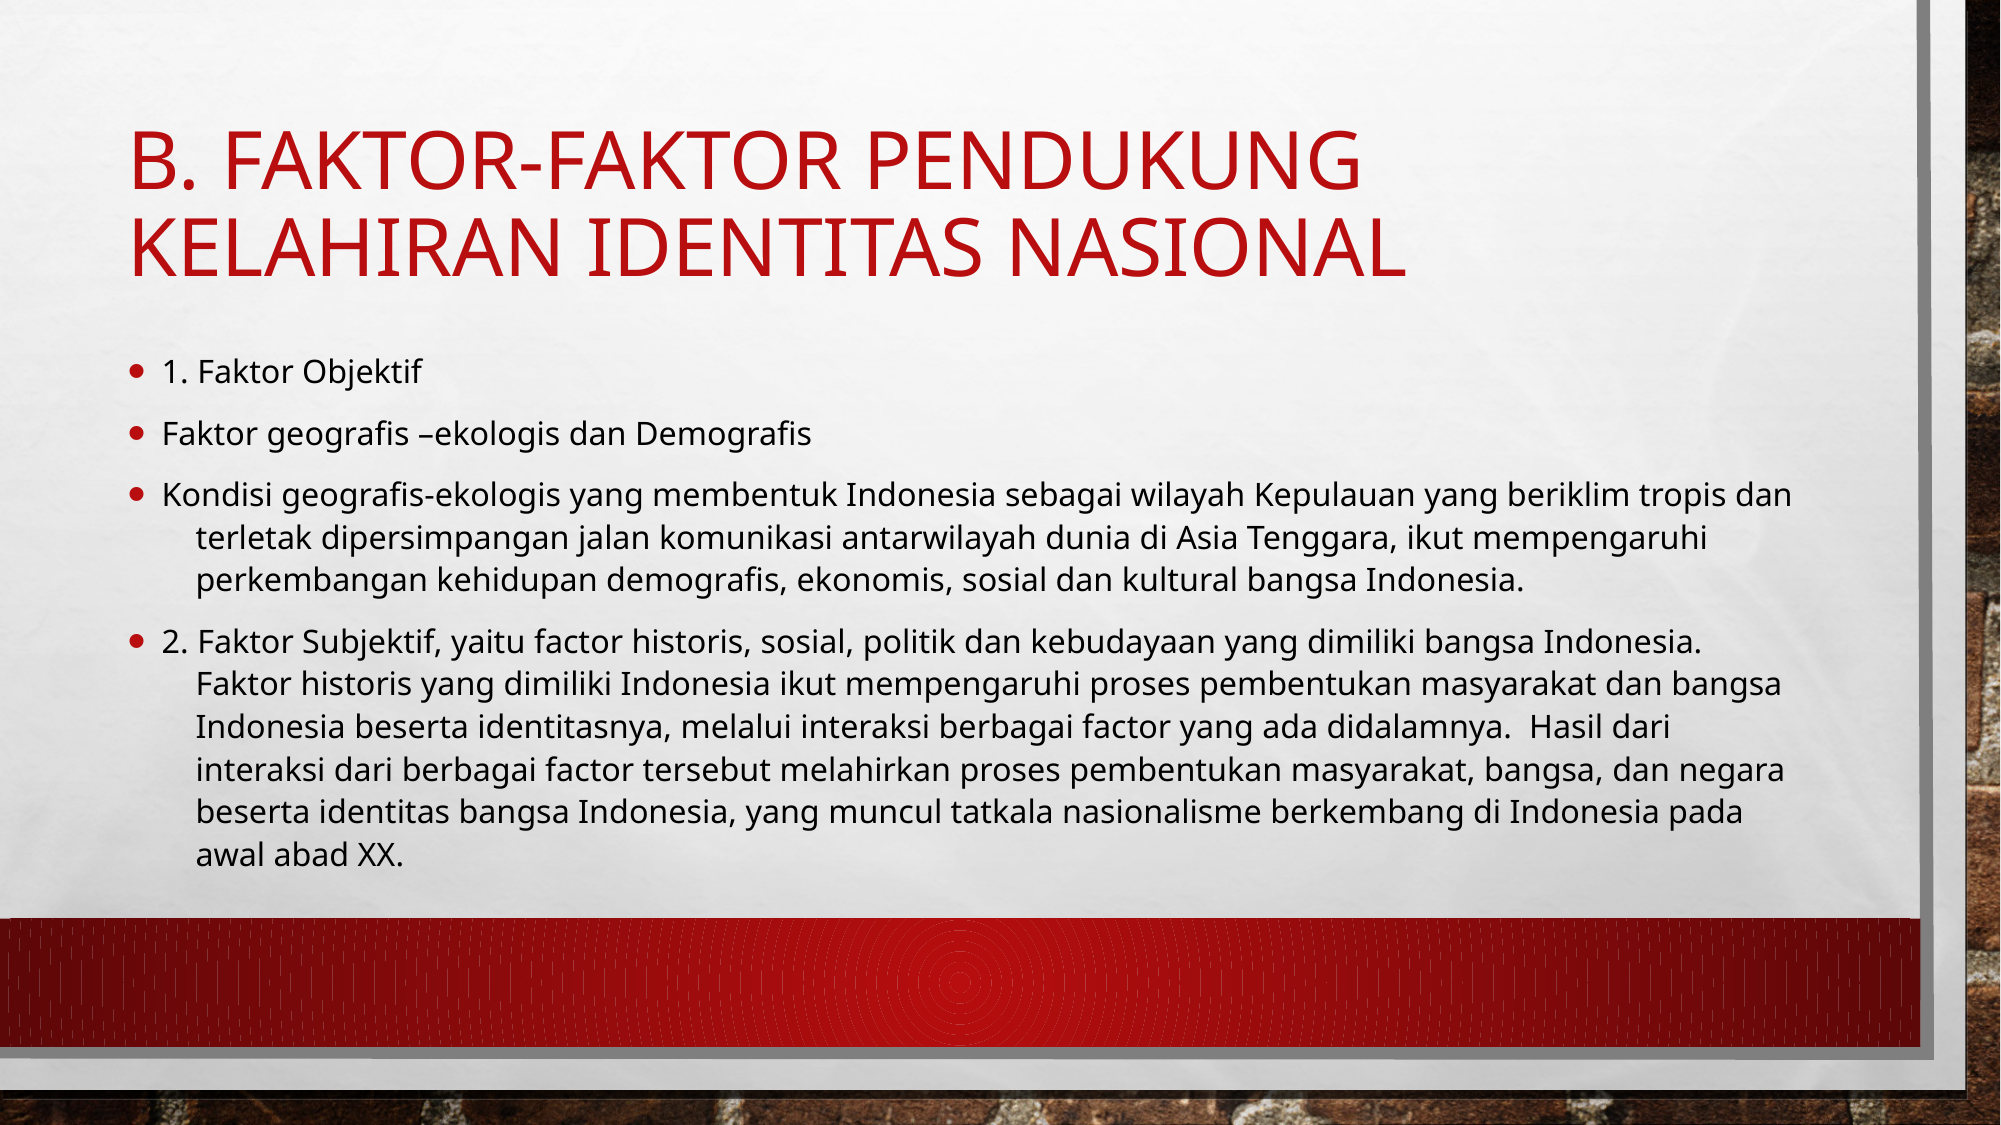

# B. FAKTOR-FAKTOR PENDUKUNG KELAHIRAN IDENTITAS NASIONAL
1. Faktor Objektif
Faktor geografis –ekologis dan Demografis
Kondisi geografis-ekologis yang membentuk Indonesia sebagai wilayah Kepulauan yang beriklim tropis dan terletak dipersimpangan jalan komunikasi antarwilayah dunia di Asia Tenggara, ikut mempengaruhi perkembangan kehidupan demografis, ekonomis, sosial dan kultural bangsa Indonesia.
2. Faktor Subjektif, yaitu factor historis, sosial, politik dan kebudayaan yang dimiliki bangsa Indonesia. Faktor historis yang dimiliki Indonesia ikut mempengaruhi proses pembentukan masyarakat dan bangsa Indonesia beserta identitasnya, melalui interaksi berbagai factor yang ada didalamnya. Hasil dari interaksi dari berbagai factor tersebut melahirkan proses pembentukan masyarakat, bangsa, dan negara beserta identitas bangsa Indonesia, yang muncul tatkala nasionalisme berkembang di Indonesia pada awal abad XX.